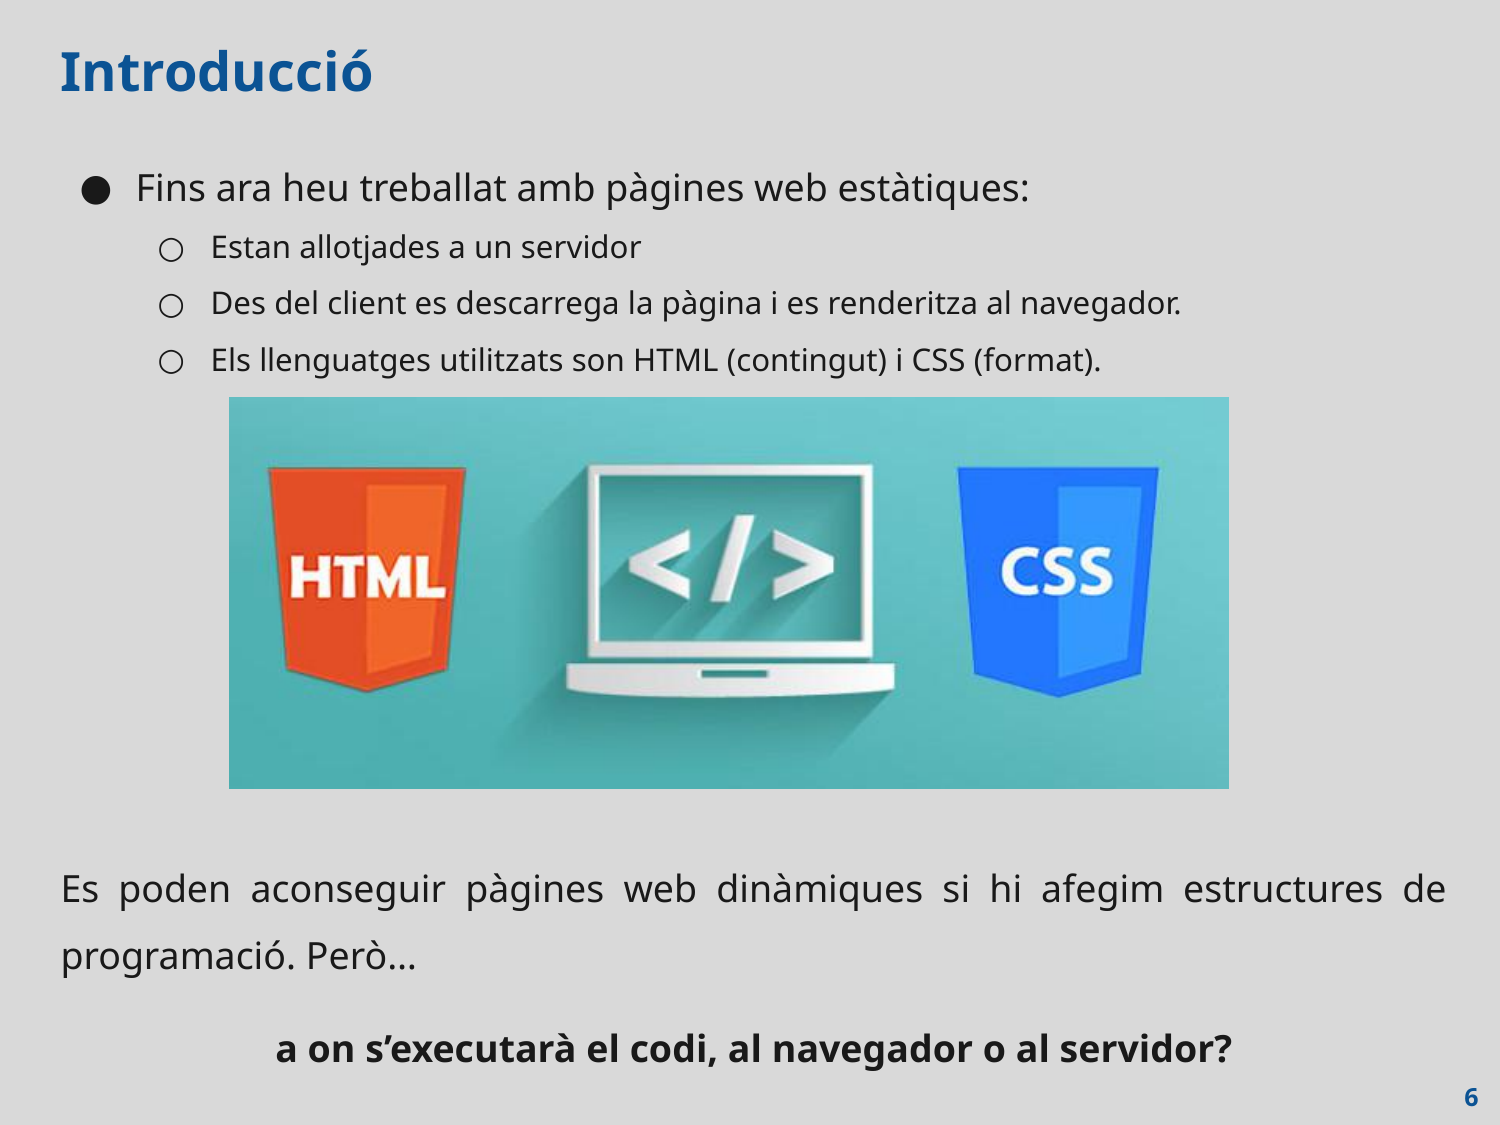

# Introducció
Fins ara heu treballat amb pàgines web estàtiques:
Estan allotjades a un servidor
Des del client es descarrega la pàgina i es renderitza al navegador.
Els llenguatges utilitzats son HTML (contingut) i CSS (format).
Es poden aconseguir pàgines web dinàmiques si hi afegim estructures de programació. Però…
a on s’executarà el codi, al navegador o al servidor?